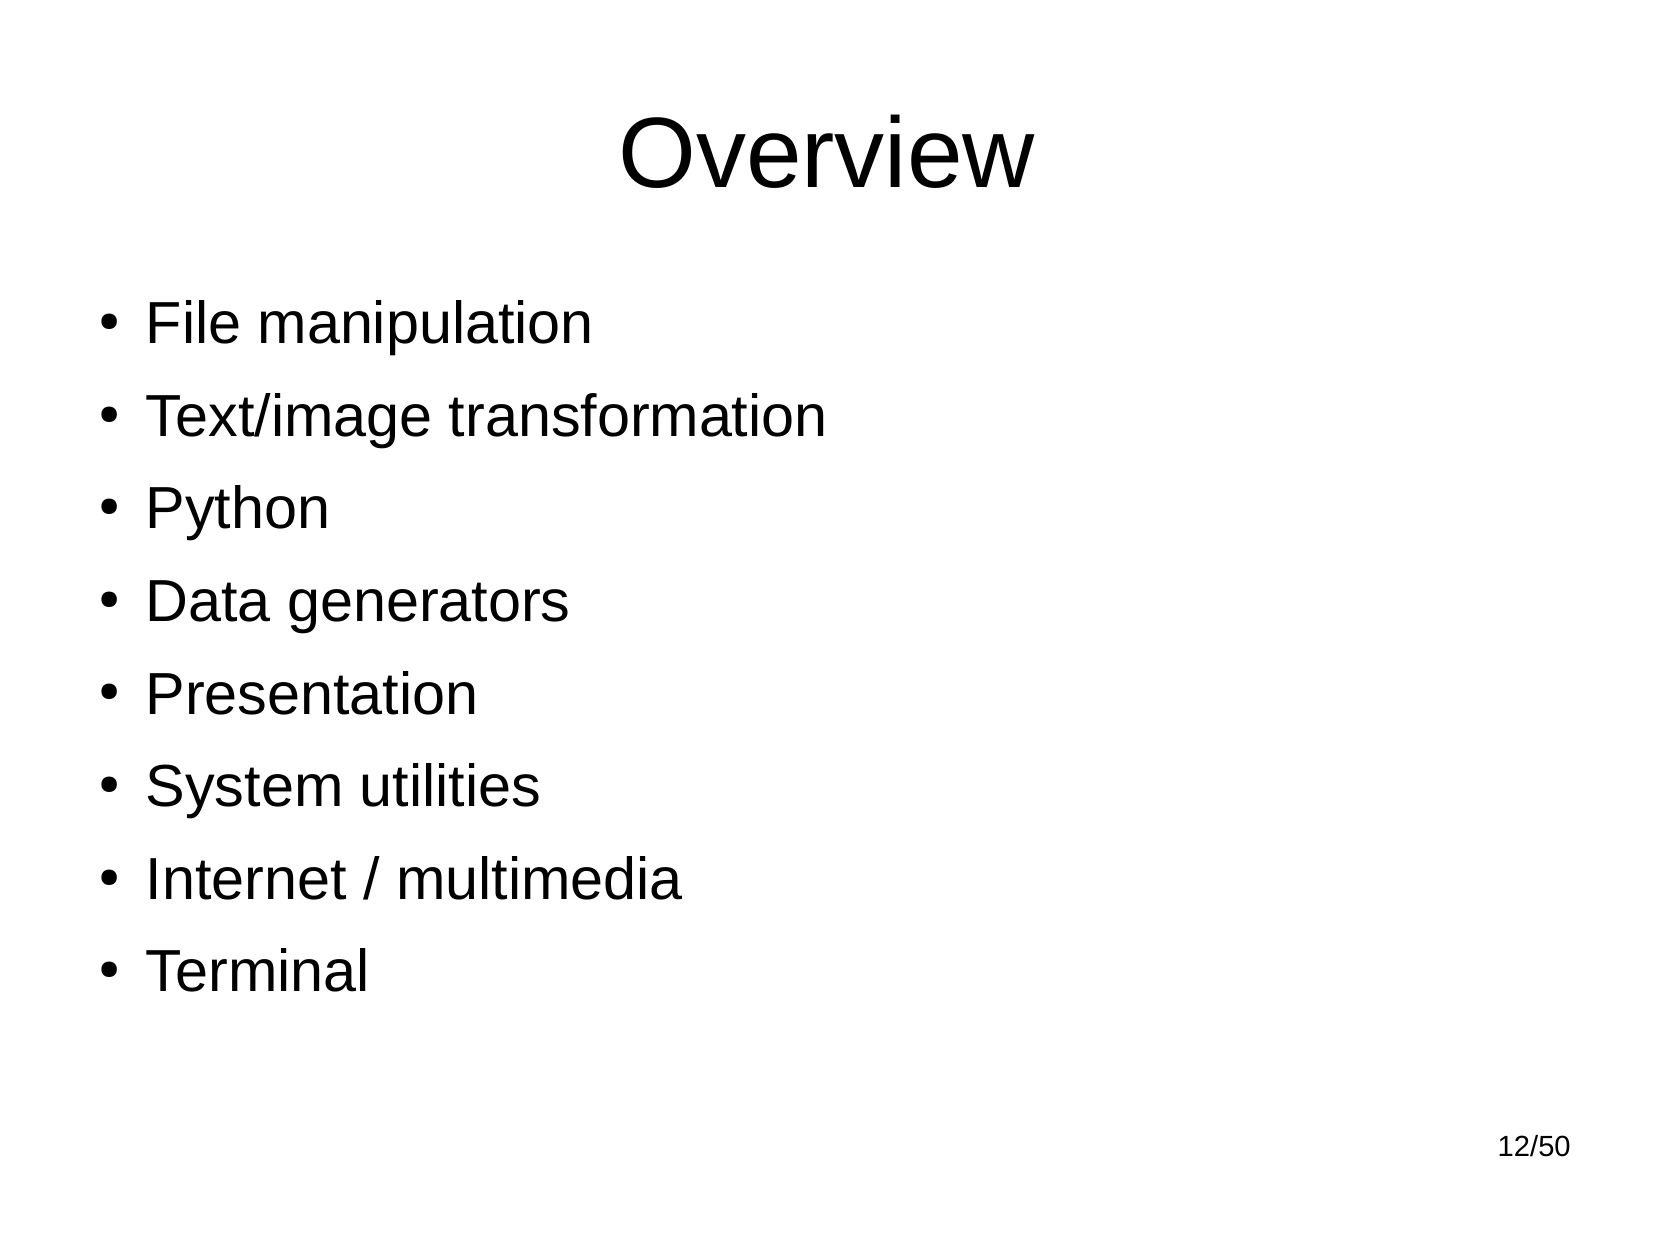

# Overview
File manipulation
Text/image transformation
Python
Data generators
Presentation
System utilities
Internet / multimedia
Terminal
12